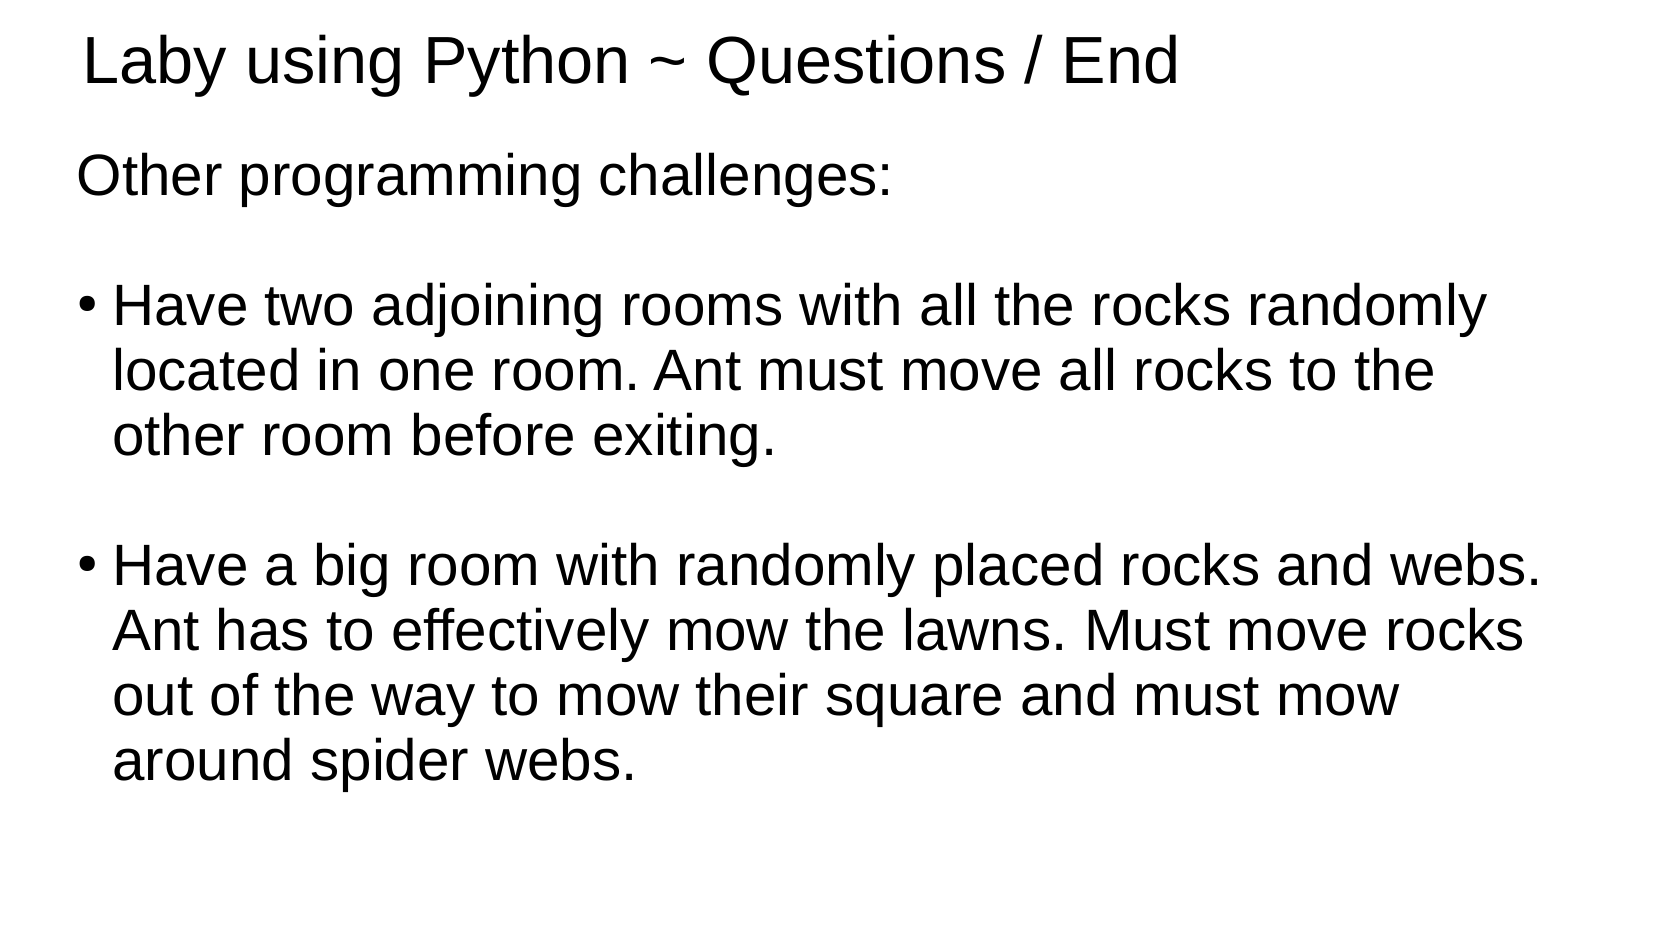

# Laby using Python ~ Questions / End
Other programming challenges:
Have two adjoining rooms with all the rocks randomly located in one room. Ant must move all rocks to the other room before exiting.
Have a big room with randomly placed rocks and webs. Ant has to effectively mow the lawns. Must move rocks out of the way to mow their square and must mow around spider webs.